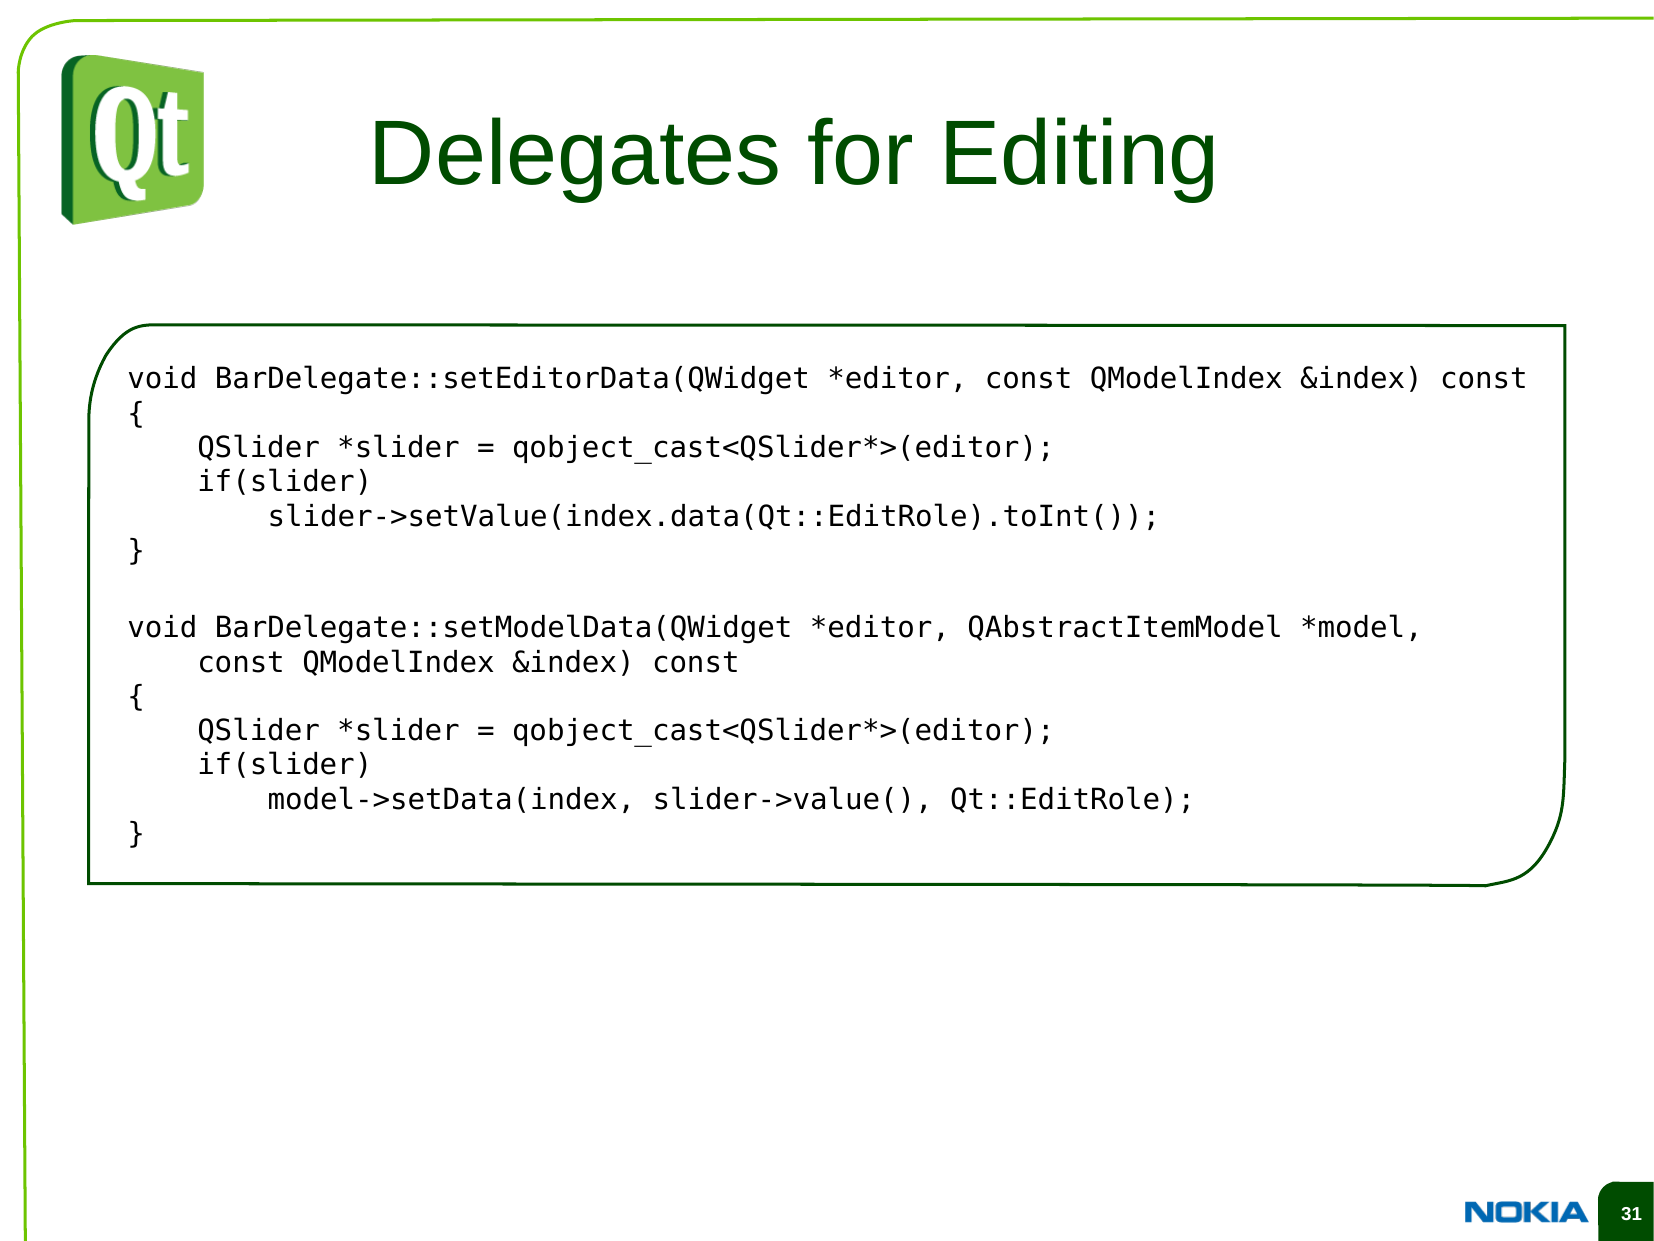

# Delegates for Editing
void BarDelegate::setEditorData(QWidget *editor, const QModelIndex &index) const
{
 QSlider *slider = qobject_cast<QSlider*>(editor);
 if(slider)
 slider->setValue(index.data(Qt::EditRole).toInt());
}
void BarDelegate::setModelData(QWidget *editor, QAbstractItemModel *model,
 const QModelIndex &index) const
{
 QSlider *slider = qobject_cast<QSlider*>(editor);
 if(slider)
 model->setData(index, slider->value(), Qt::EditRole);
}